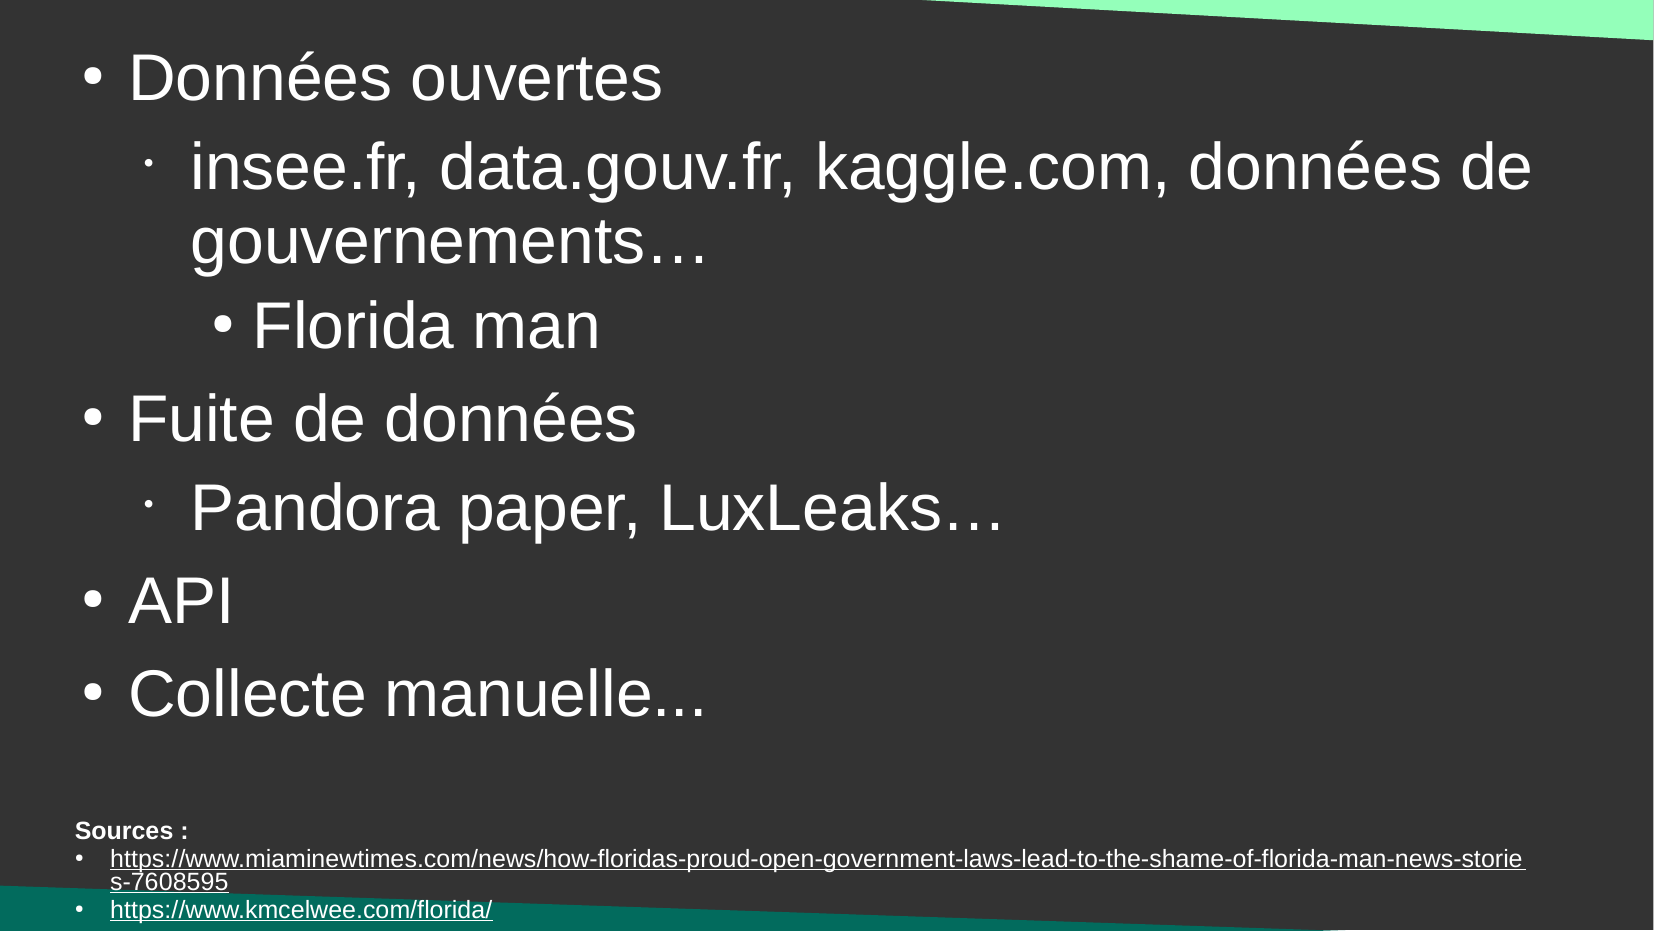

# Données ouvertes
insee.fr, data.gouv.fr, kaggle.com, données de gouvernements…
Florida man
Fuite de données
Pandora paper, LuxLeaks…
API
Collecte manuelle...
Sources :
https://www.miaminewtimes.com/news/how-floridas-proud-open-government-laws-lead-to-the-shame-of-florida-man-news-stories-7608595
https://www.kmcelwee.com/florida/